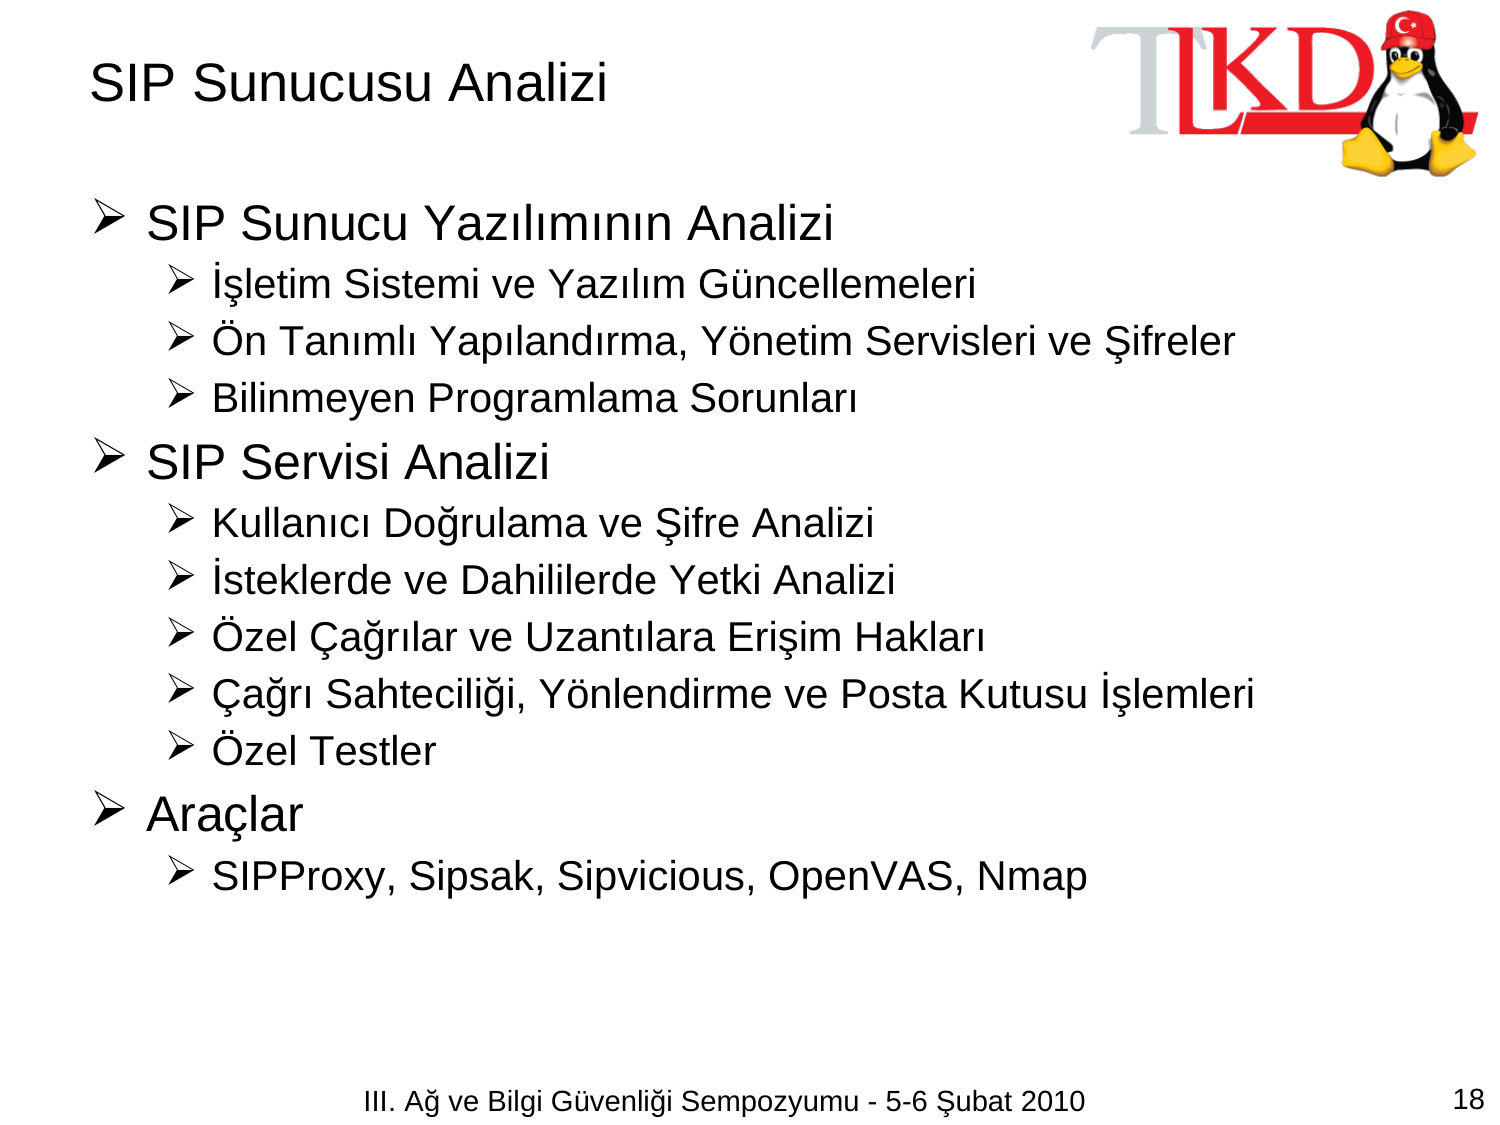

# SIP Sunucusu Analizi
SIP Sunucu Yazılımının Analizi
İşletim Sistemi ve Yazılım Güncellemeleri
Ön Tanımlı Yapılandırma, Yönetim Servisleri ve Şifreler
Bilinmeyen Programlama Sorunları
SIP Servisi Analizi
Kullanıcı Doğrulama ve Şifre Analizi
İsteklerde ve Dahililerde Yetki Analizi
Özel Çağrılar ve Uzantılara Erişim Hakları
Çağrı Sahteciliği, Yönlendirme ve Posta Kutusu İşlemleri
Özel Testler
Araçlar
SIPProxy, Sipsak, Sipvicious, OpenVAS, Nmap
18